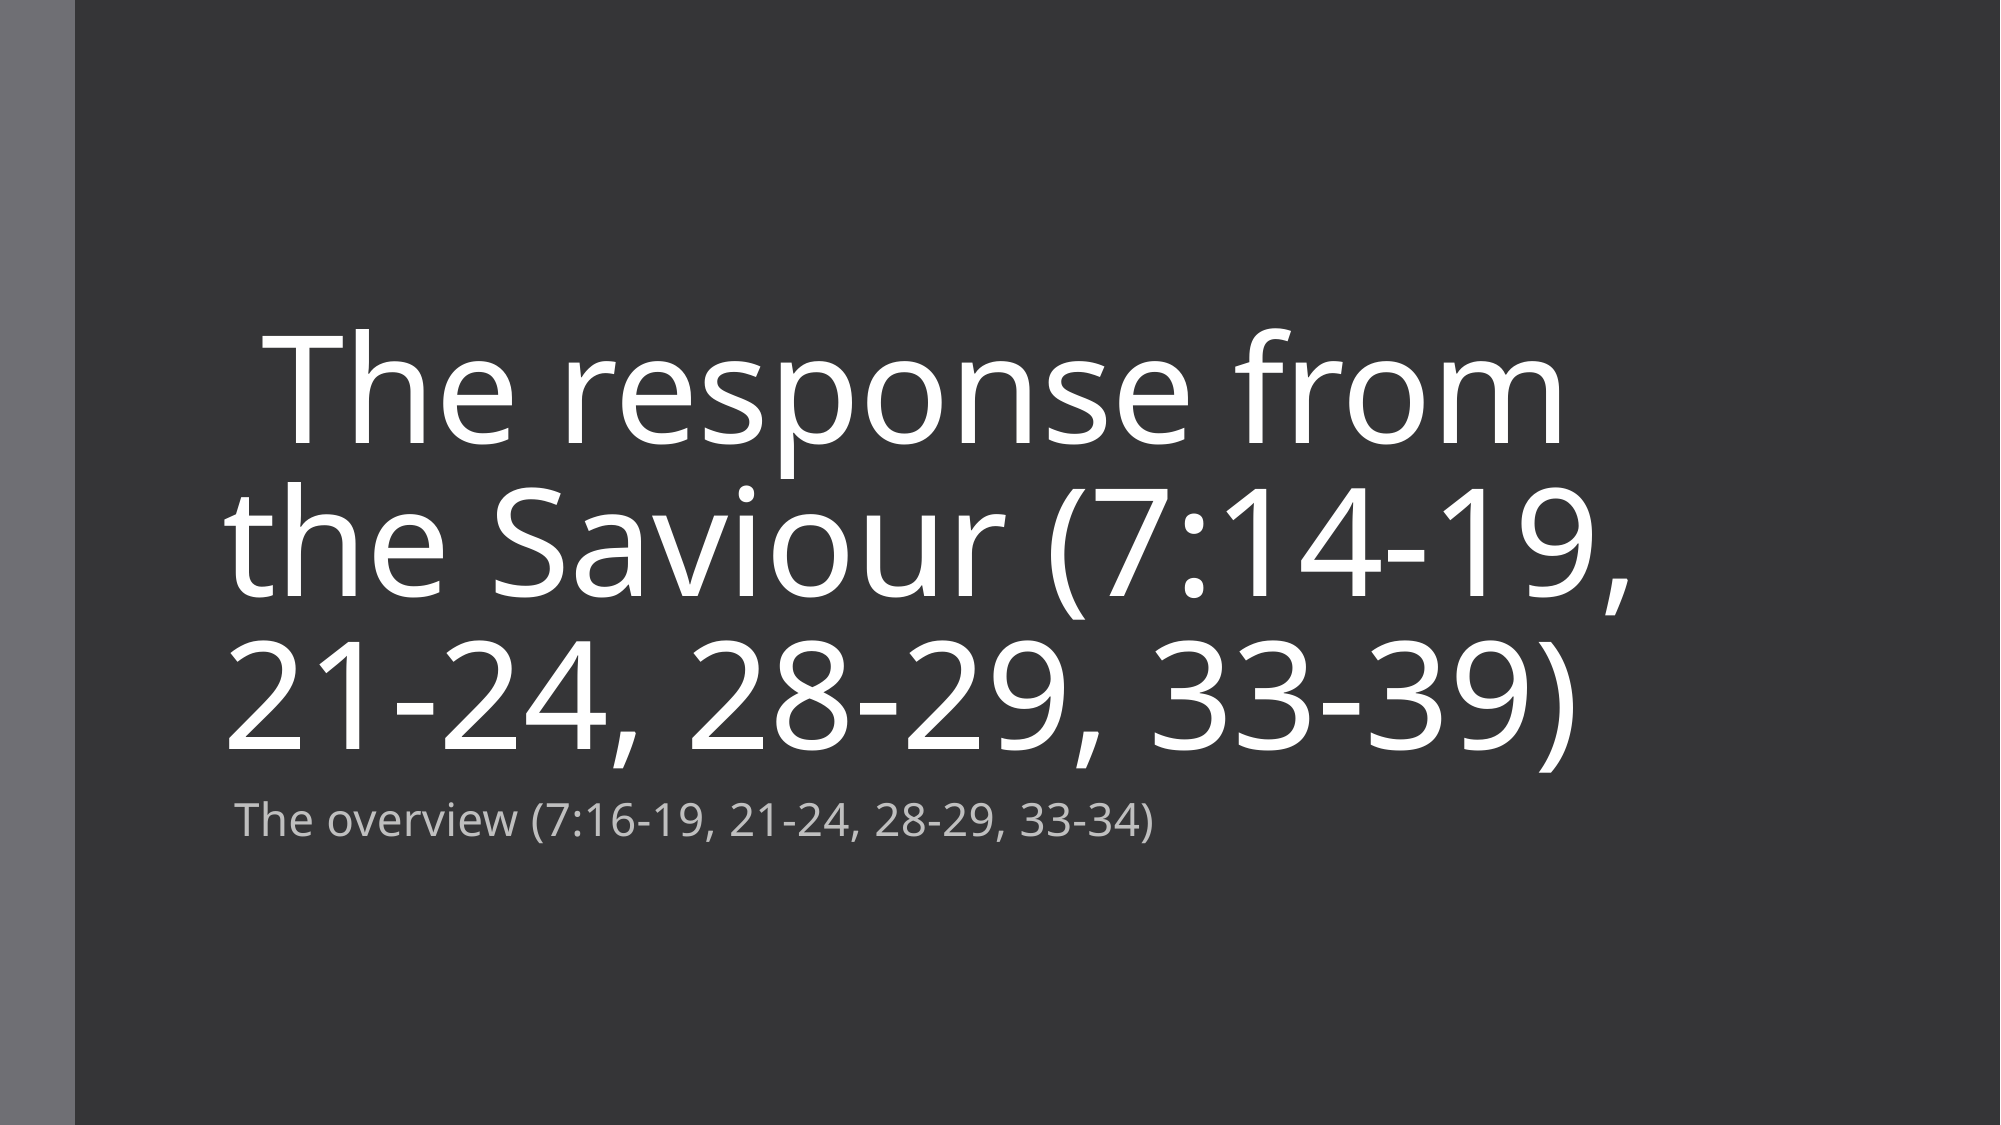

# The response from the Saviour (7:14-19, 21-24, 28-29, 33-39)
 The overview (7:16-19, 21-24, 28-29, 33-34)